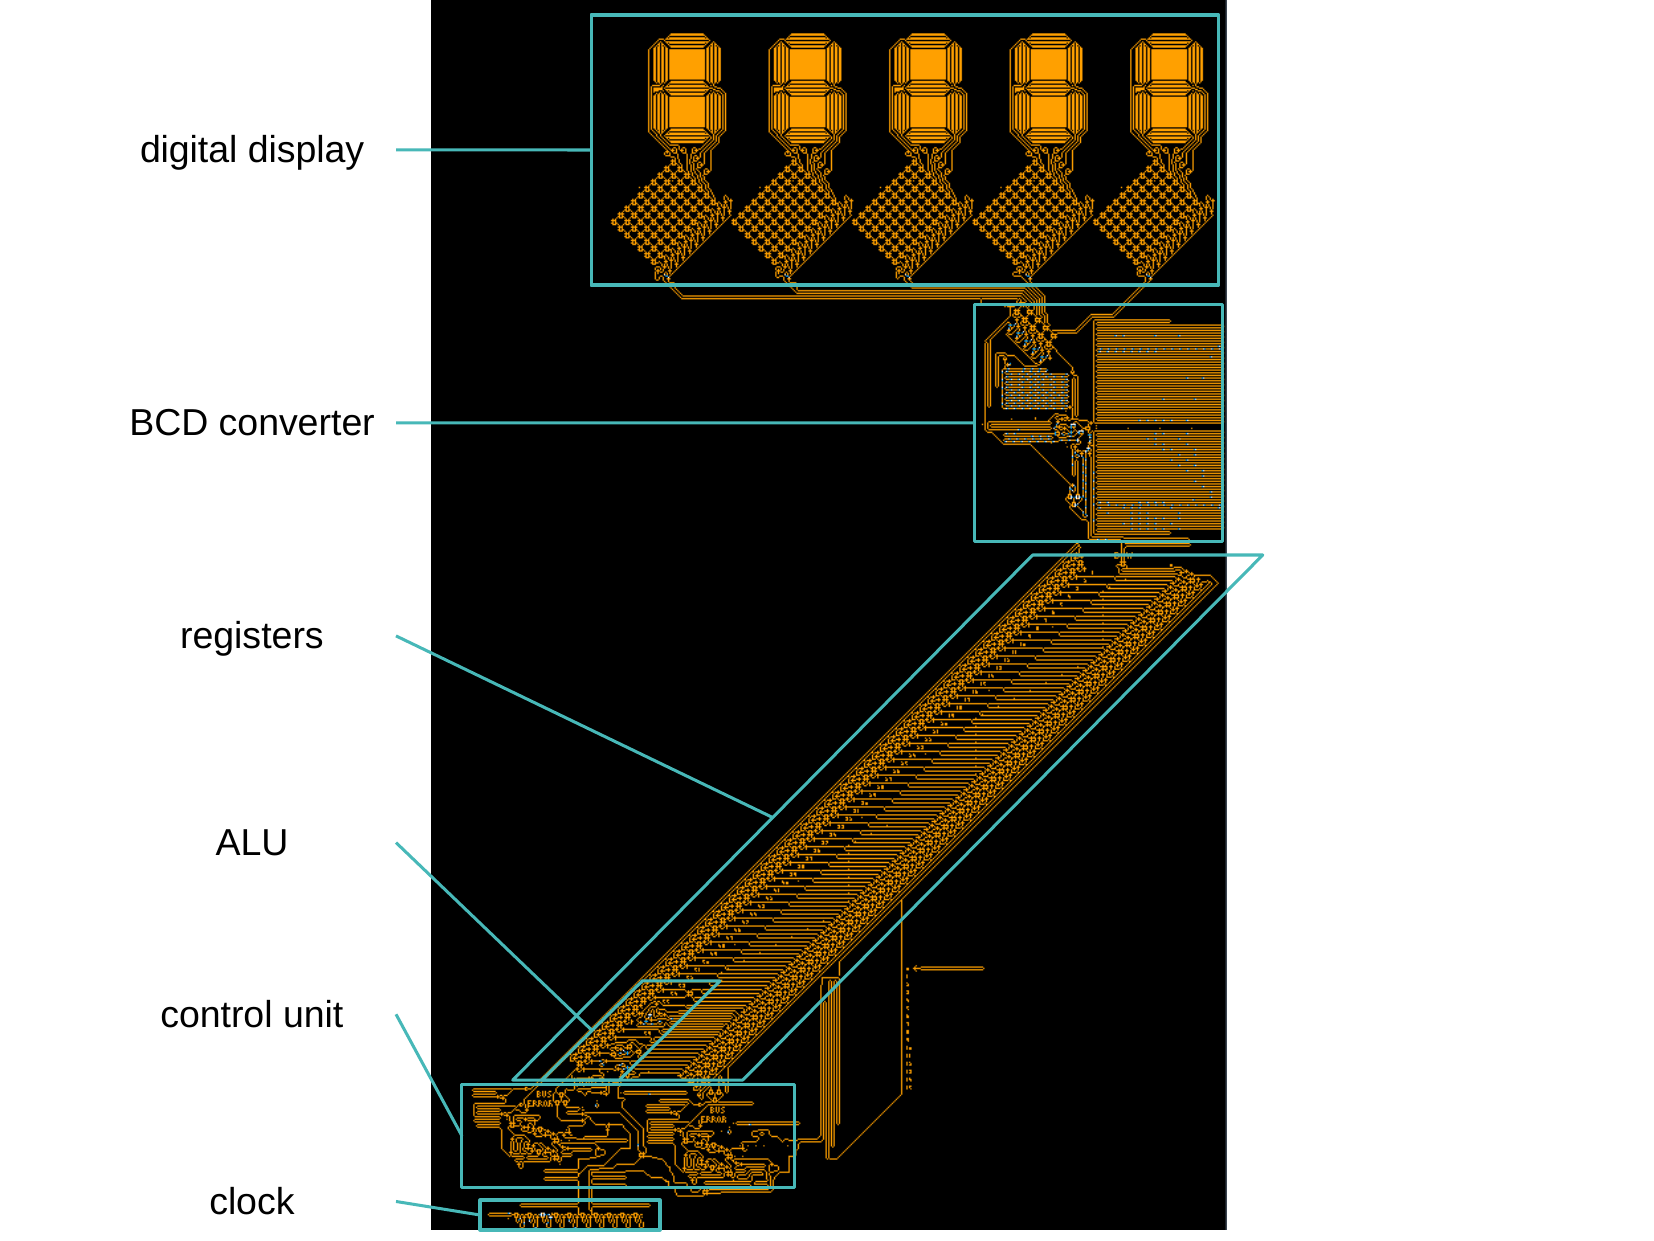

digital display
BCD converter
registers
ALU
control unit
clock